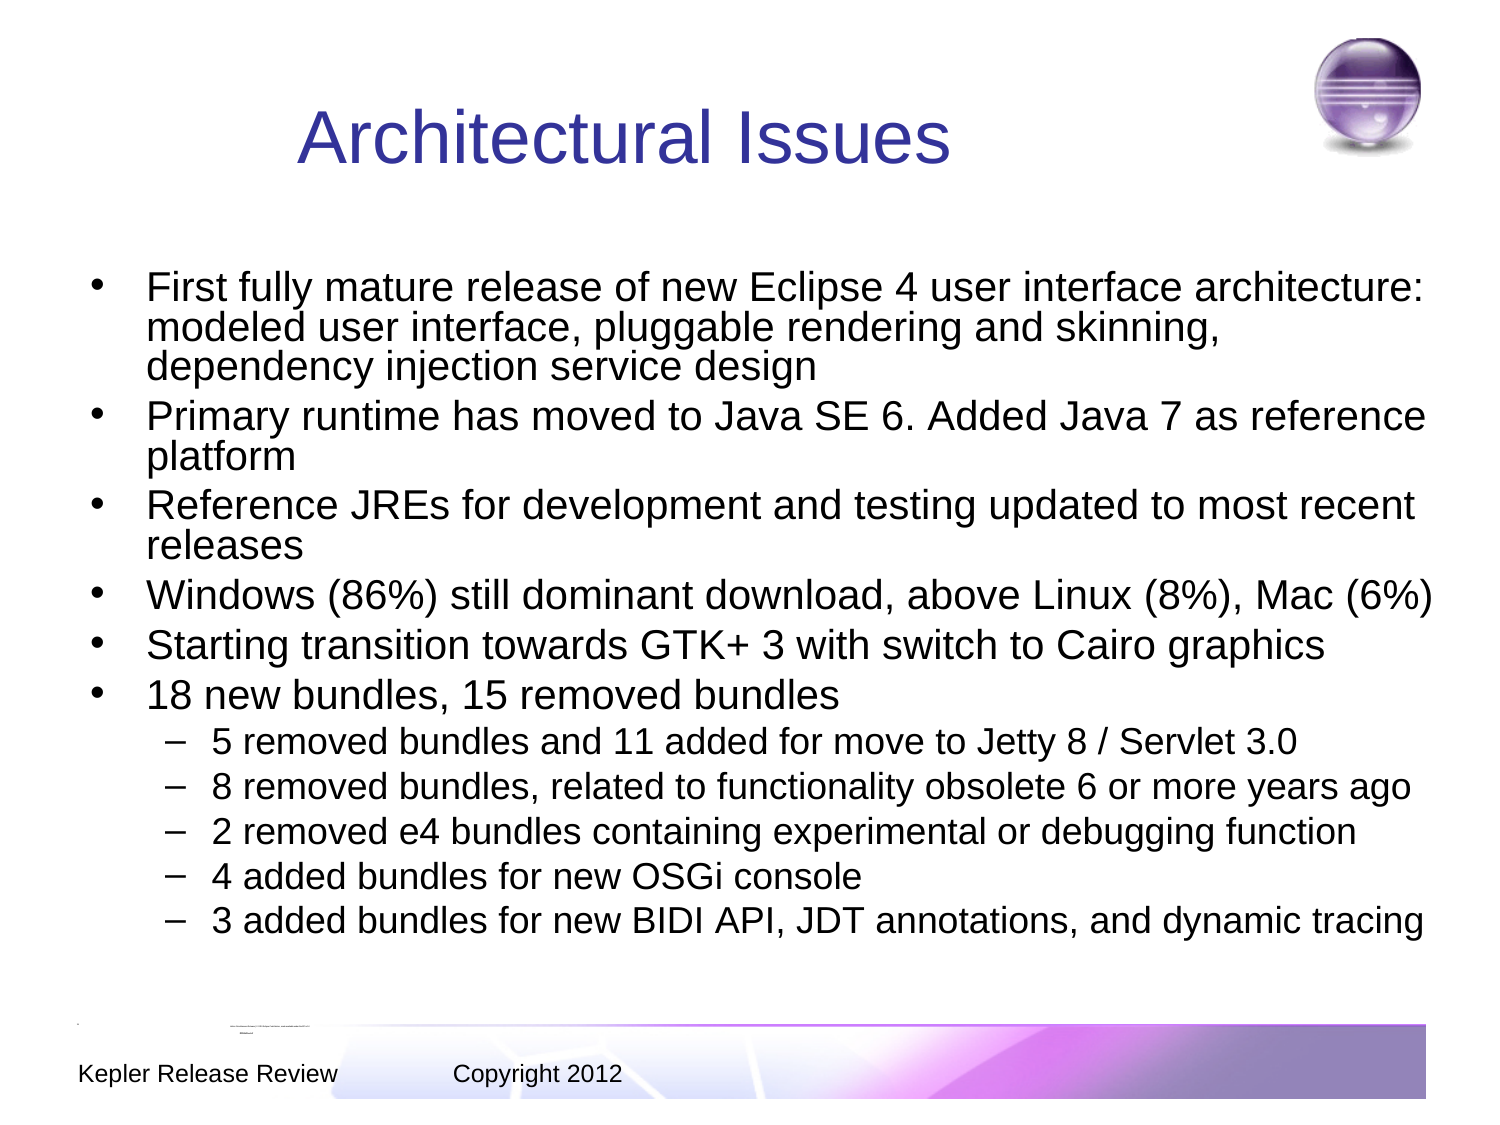

# Architectural Issues
First fully mature release of new Eclipse 4 user interface architecture: modeled user interface, pluggable rendering and skinning, dependency injection service design
Primary runtime has moved to Java SE 6. Added Java 7 as reference platform
Reference JREs for development and testing updated to most recent releases
Windows (86%) still dominant download, above Linux (8%), Mac (6%)
Starting transition towards GTK+ 3 with switch to Cairo graphics
18 new bundles, 15 removed bundles
5 removed bundles and 11 added for move to Jetty 8 / Servlet 3.0
8 removed bundles, related to functionality obsolete 6 or more years ago
2 removed e4 bundles containing experimental or debugging function
4 added bundles for new OSGi console
3 added bundles for new BIDI API, JDT annotations, and dynamic tracing
15
Copyright 2012